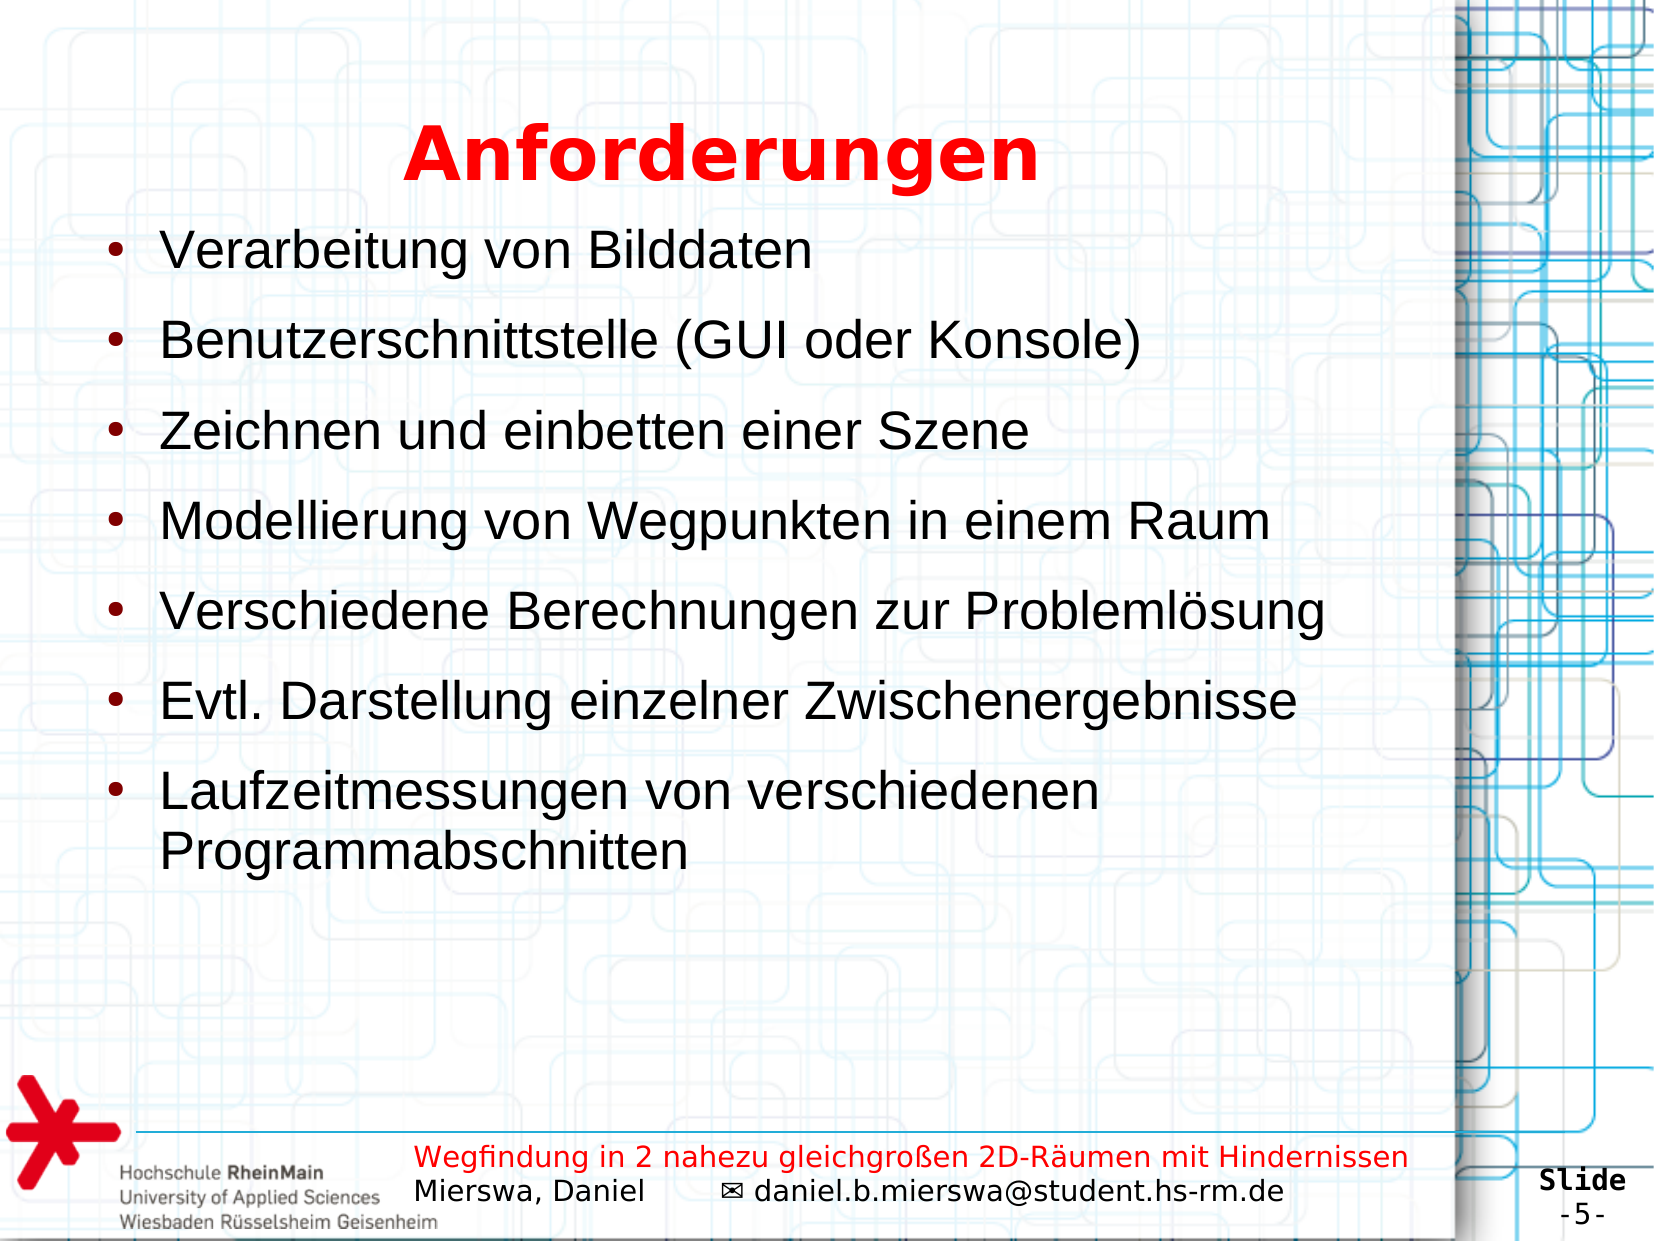

Anforderungen
# Verarbeitung von Bilddaten
Benutzerschnittstelle (GUI oder Konsole)
Zeichnen und einbetten einer Szene
Modellierung von Wegpunkten in einem Raum
Verschiedene Berechnungen zur Problemlösung
Evtl. Darstellung einzelner Zwischenergebnisse
Laufzeitmessungen von verschiedenen Programmabschnitten
5